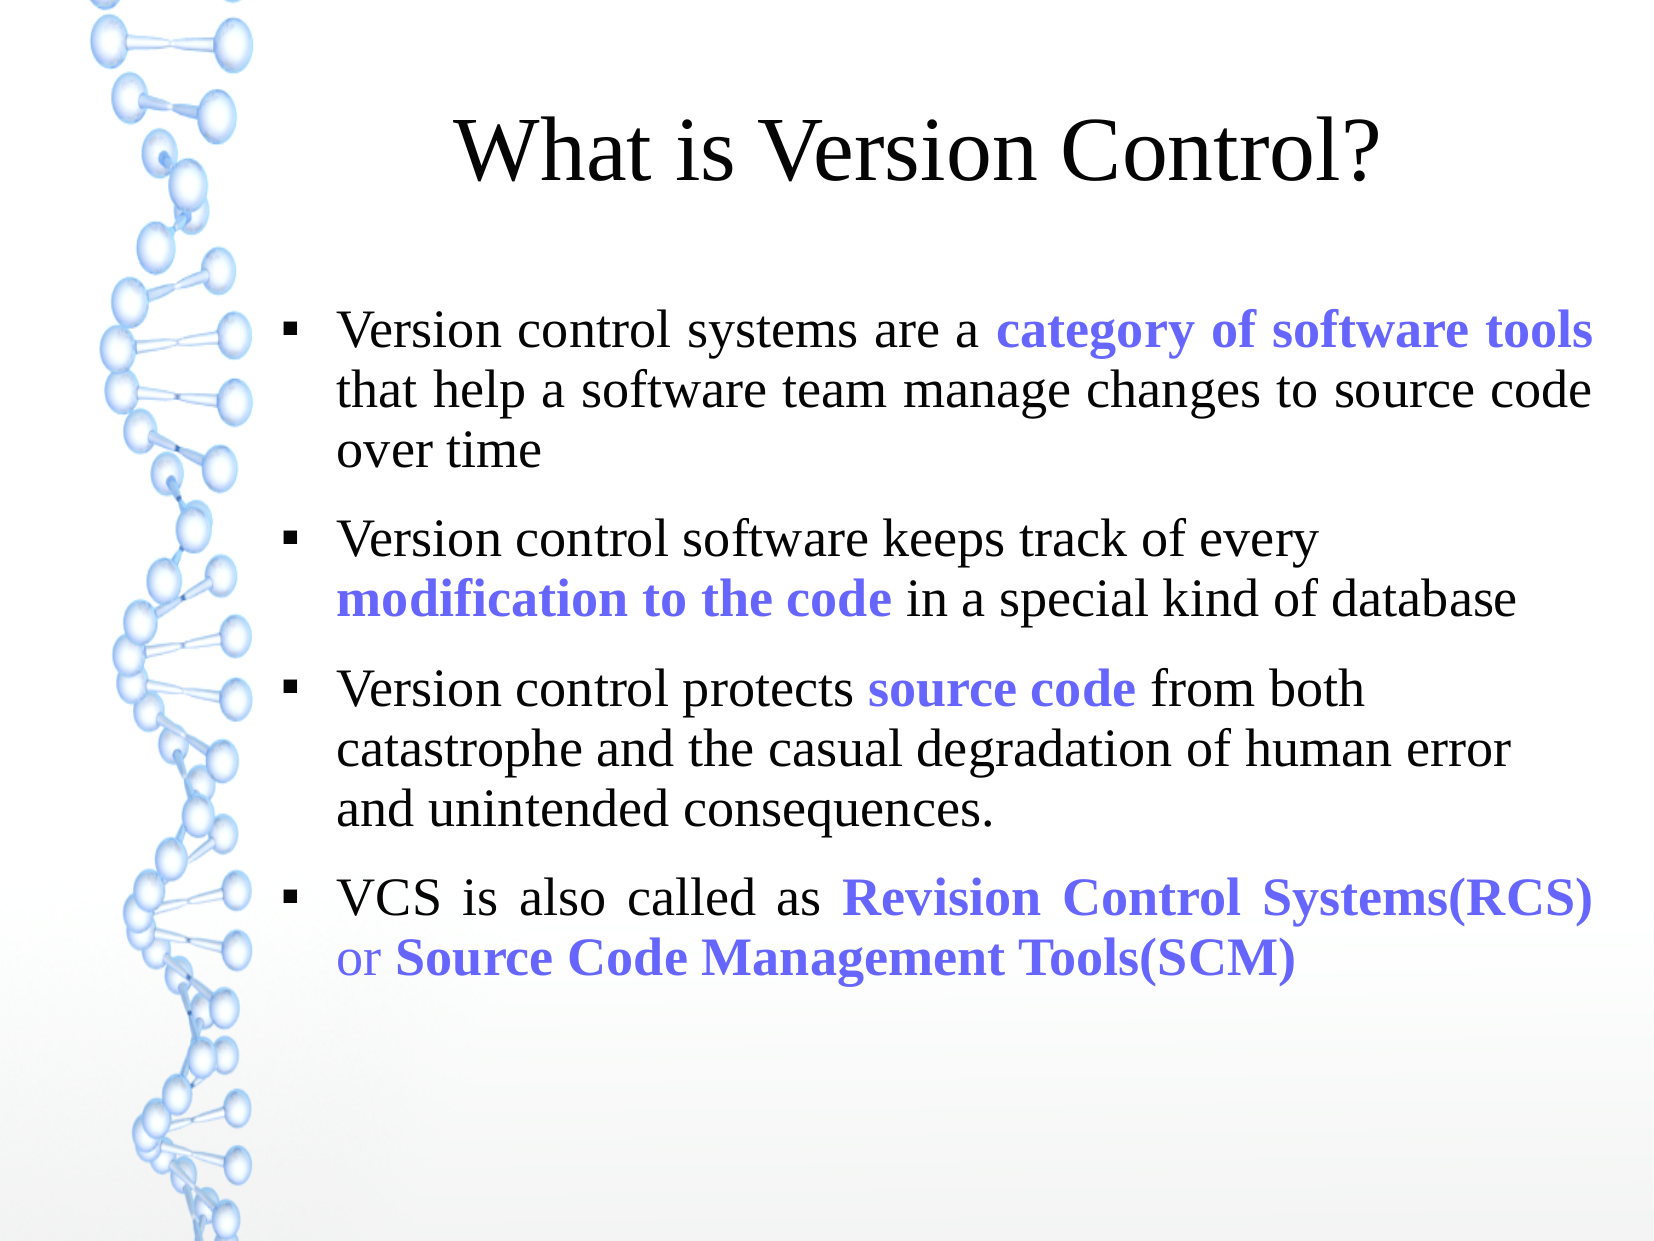

# What is Version Control?
Version control systems are a category of software tools that help a software team manage changes to source code over time
Version control software keeps track of every modification to the code in a special kind of database
Version control protects source code from both catastrophe and the casual degradation of human error and unintended consequences.
VCS is also called as Revision Control Systems(RCS) or Source Code Management Tools(SCM)